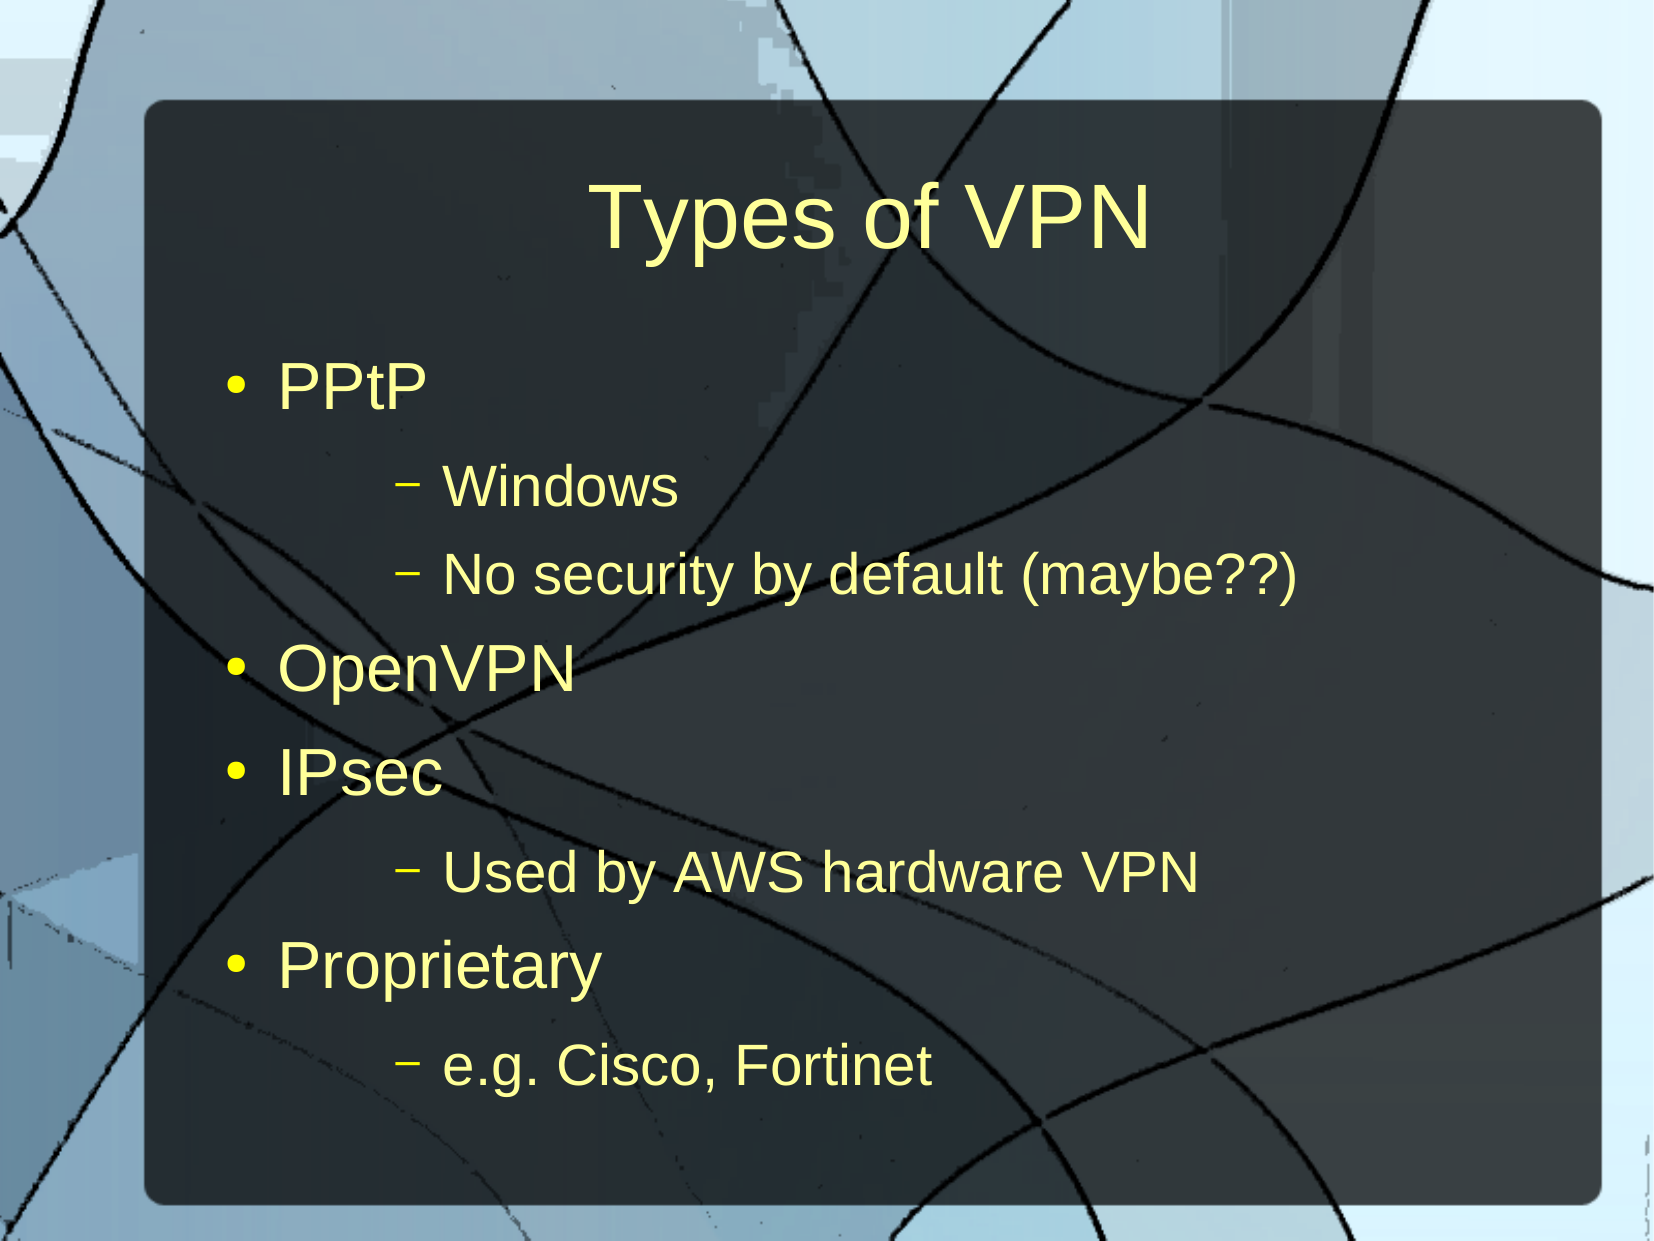

# Types of VPN
PPtP
Windows
No security by default (maybe??)
OpenVPN
IPsec
Used by AWS hardware VPN
Proprietary
e.g. Cisco, Fortinet